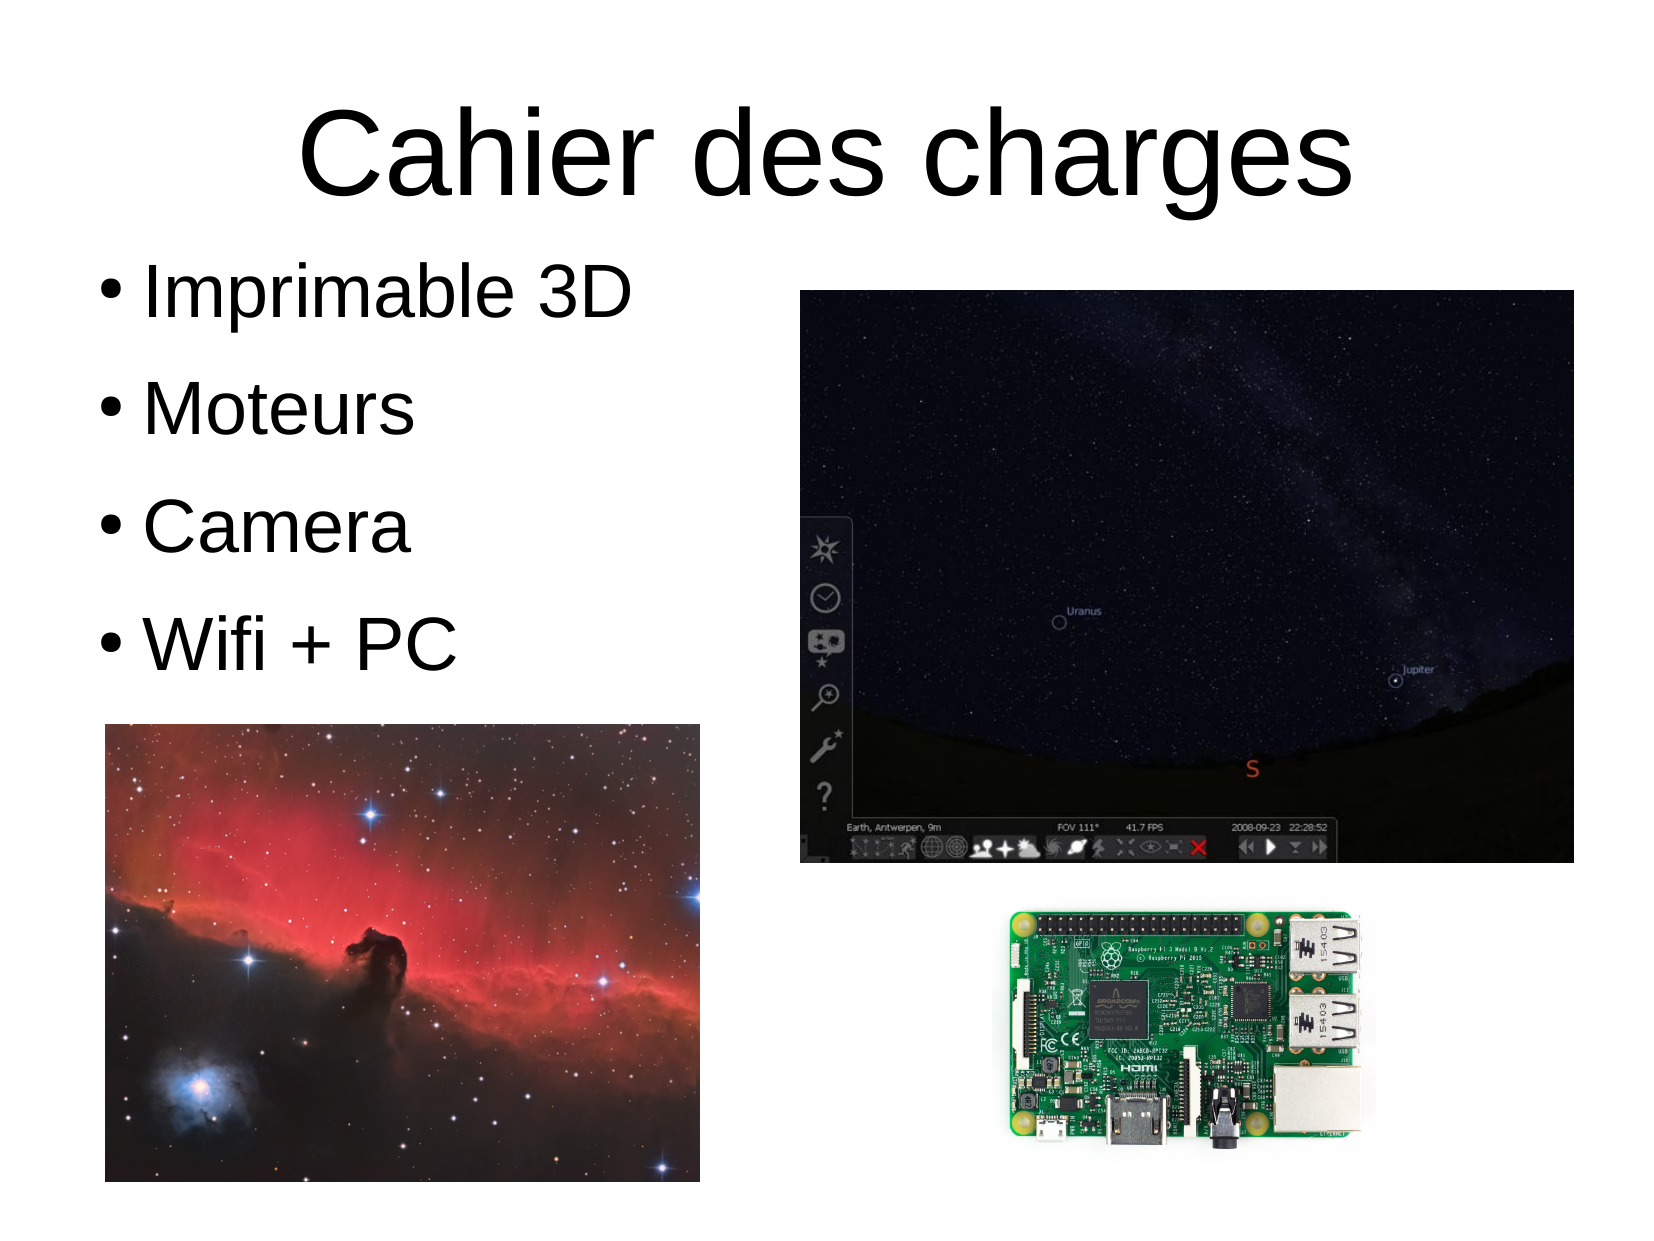

# Cahier des charges
Imprimable 3D
Moteurs
Camera
Wifi + PC